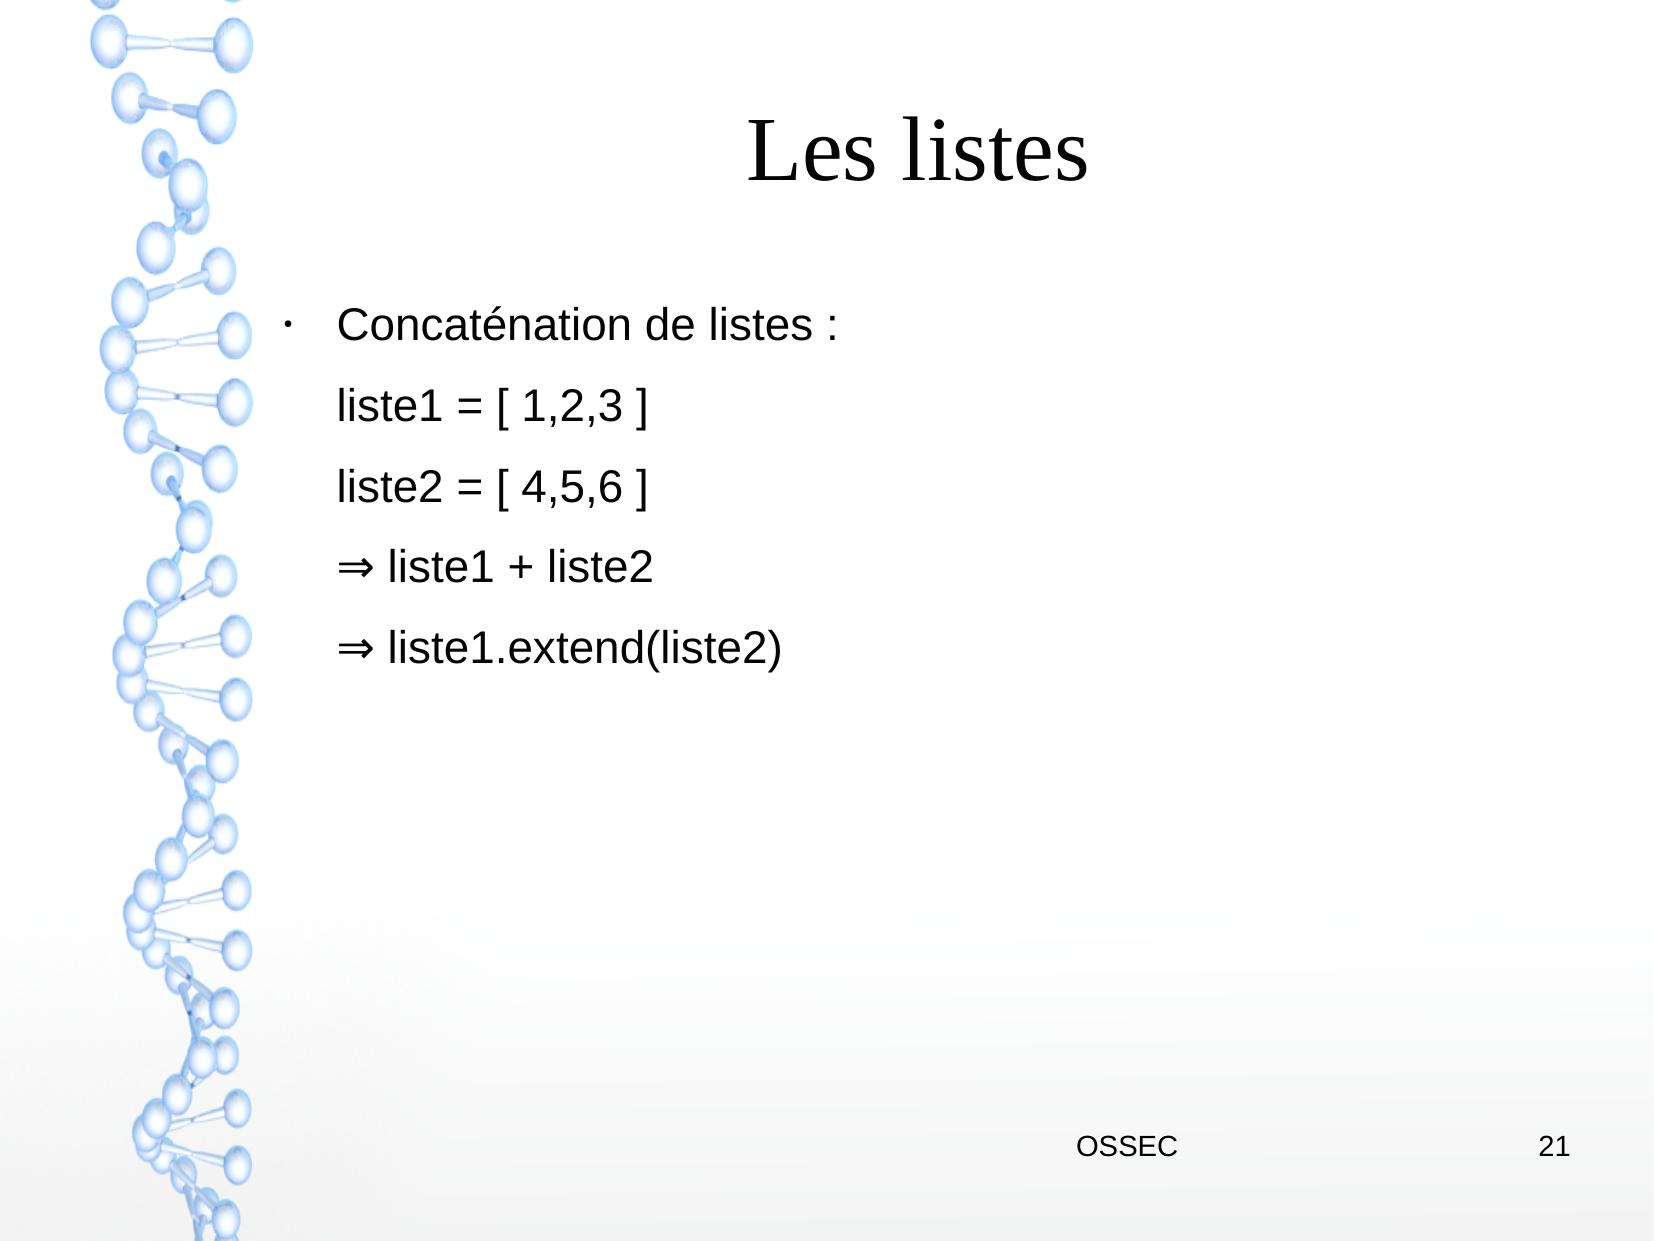

# Les listes
Concaténation de listes :
liste1 = [ 1,2,3 ]
liste2 = [ 4,5,6 ]
⇒ liste1 + liste2
⇒ liste1.extend(liste2)
OSSEC
21